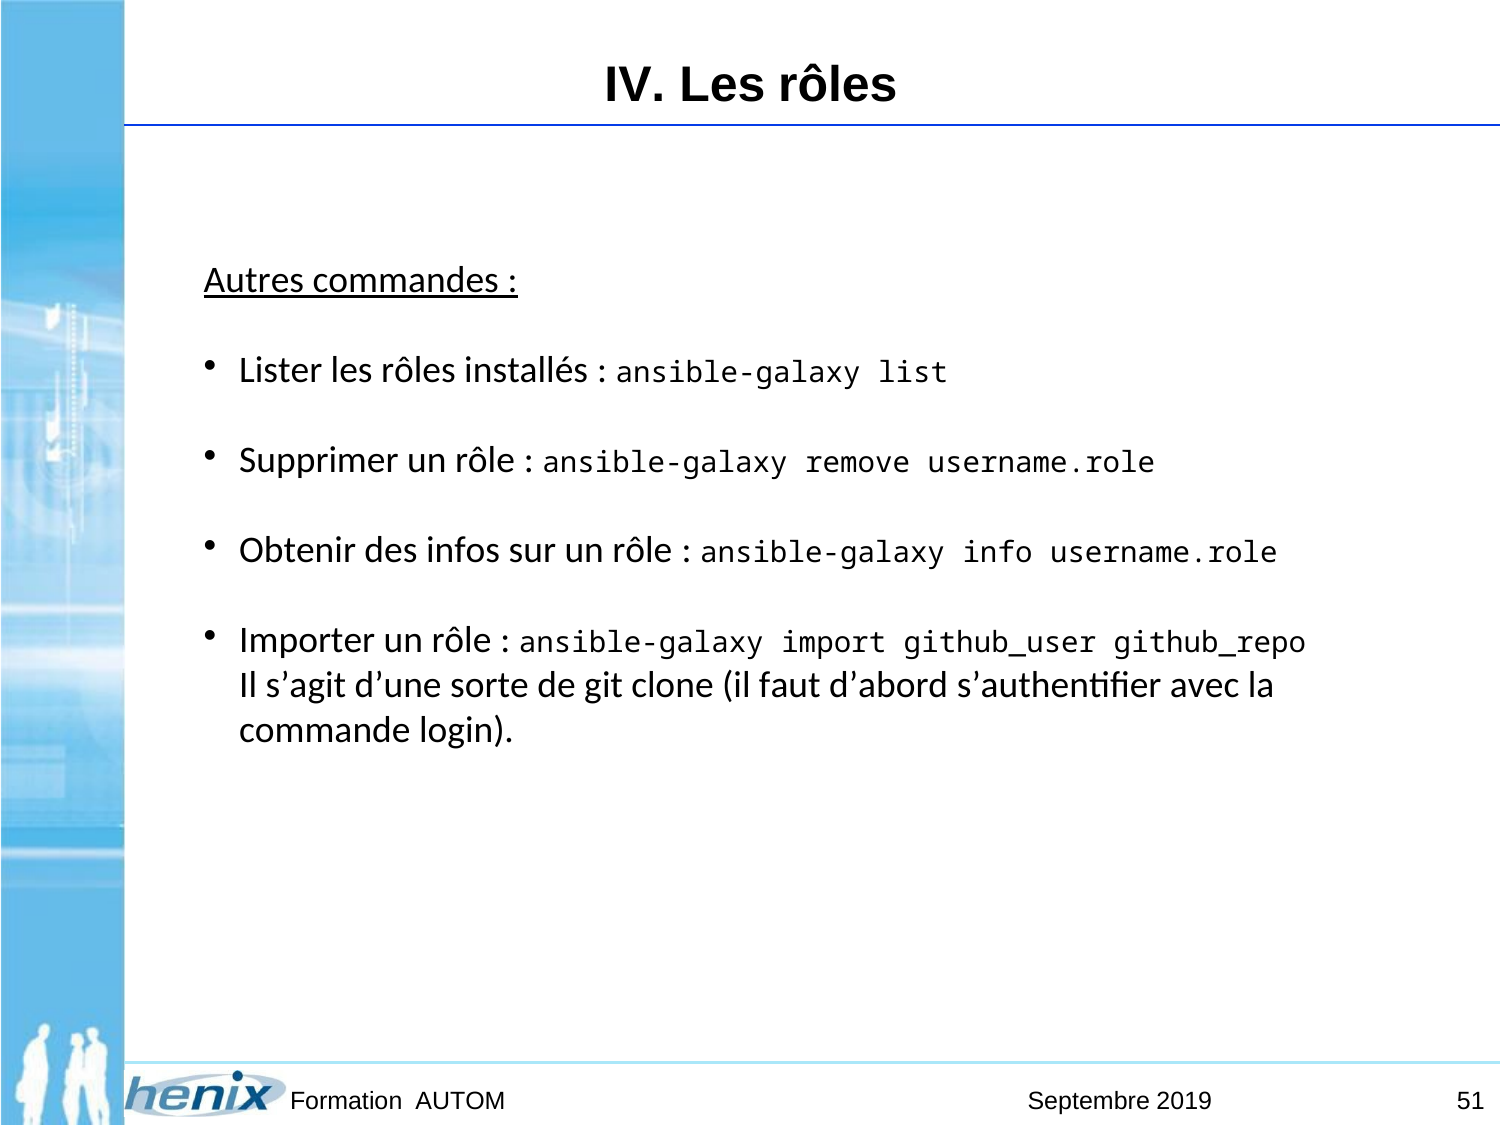

IV. Les rôles
Autres commandes :
Lister les rôles installés : ansible-galaxy list
Supprimer un rôle : ansible-galaxy remove username.role
Obtenir des infos sur un rôle : ansible-galaxy info username.role
Importer un rôle : ansible-galaxy import github_user github_repo
Il s’agit d’une sorte de git clone (il faut d’abord s’authentifier avec la commande login).
Formation AUTOM
Septembre 2019